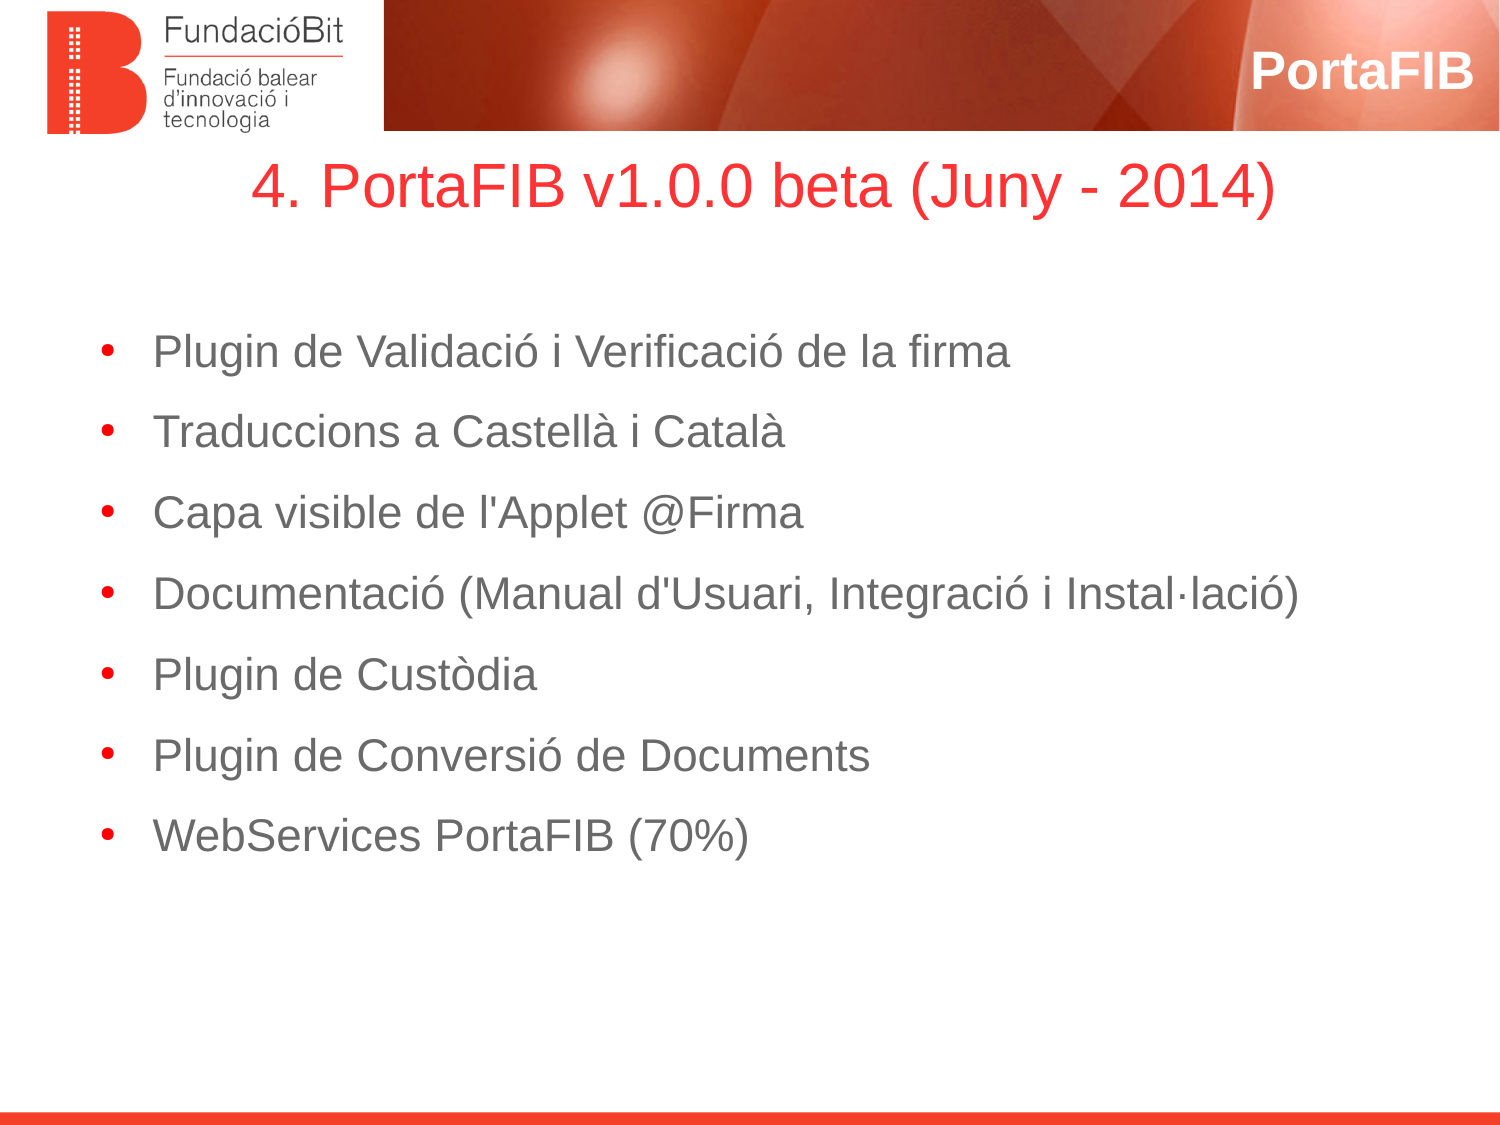

# PortaFIB
 4. PortaFIB v1.0.0 beta (Juny - 2014)
Plugin de Validació i Verificació de la firma
Traduccions a Castellà i Català
Capa visible de l'Applet @Firma
Documentació (Manual d'Usuari, Integració i Instal·lació)
Plugin de Custòdia
Plugin de Conversió de Documents
WebServices PortaFIB (70%)